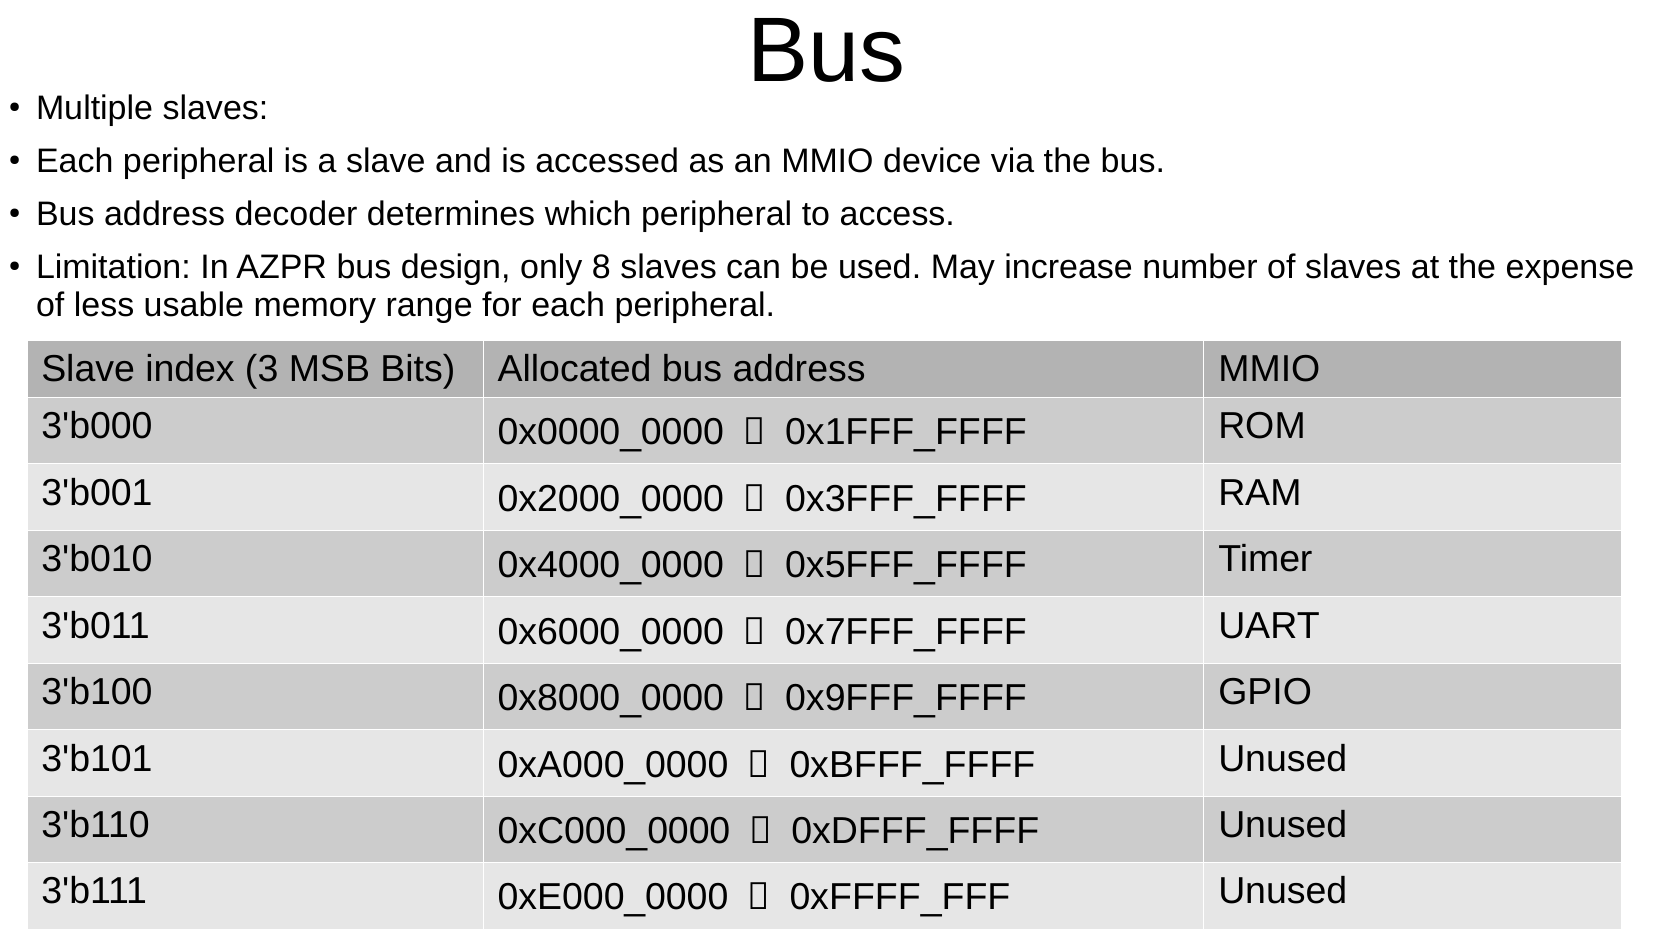

# Bus
Multiple slaves:
Each peripheral is a slave and is accessed as an MMIO device via the bus.
Bus address decoder determines which peripheral to access.
Limitation: In AZPR bus design, only 8 slaves can be used. May increase number of slaves at the expense of less usable memory range for each peripheral.
| Slave index (3 MSB Bits) | Allocated bus address | MMIO |
| --- | --- | --- |
| 3'b000 | 0x0000\_0000 ～ 0x1FFF\_FFFF | ROM |
| 3'b001 | 0x2000\_0000 ～ 0x3FFF\_FFFF | RAM |
| 3'b010 | 0x4000\_0000 ～ 0x5FFF\_FFFF | Timer |
| 3'b011 | 0x6000\_0000 ～ 0x7FFF\_FFFF | UART |
| 3'b100 | 0x8000\_0000 ～ 0x9FFF\_FFFF | GPIO |
| 3'b101 | 0xA000\_0000 ～ 0xBFFF\_FFFF | Unused |
| 3'b110 | 0xC000\_0000 ～ 0xDFFF\_FFFF | Unused |
| 3'b111 | 0xE000\_0000 ～ 0xFFFF\_FFF | Unused |